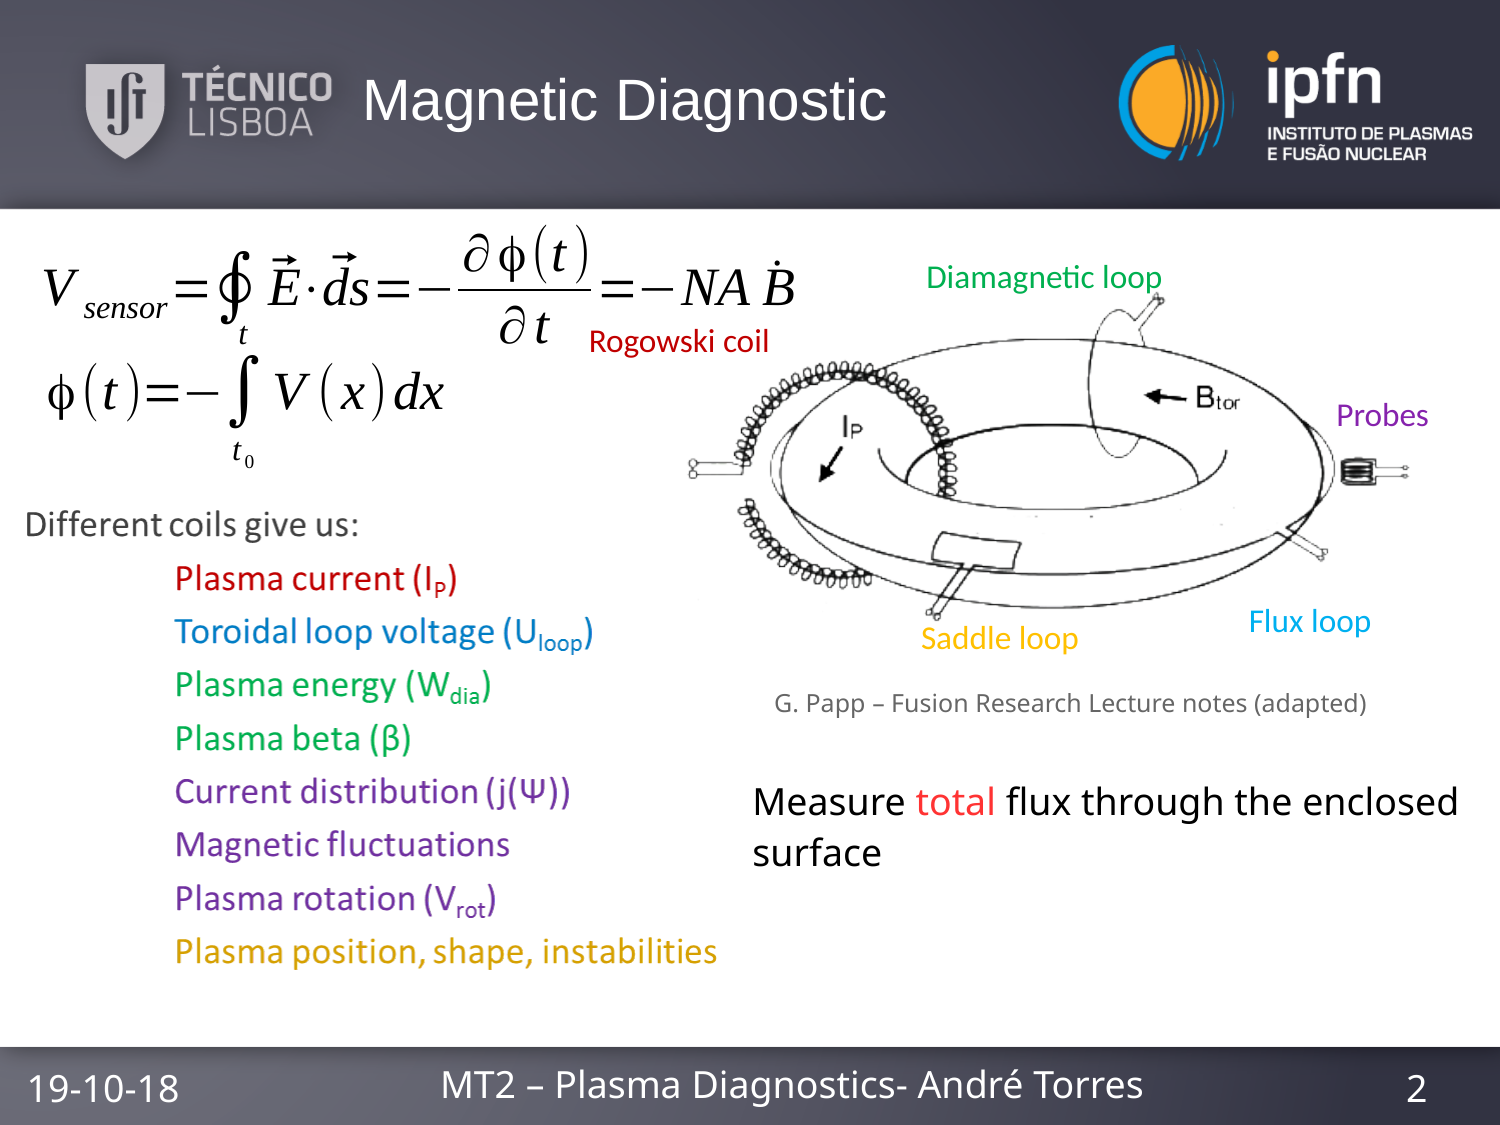

# Magnetic Diagnostic
Diamagnetic loop
Rogowski coil
Probes
Flux loop
Saddle loop
G. Papp – Fusion Research Lecture notes (adapted)
Measure total flux through the enclosed
surface